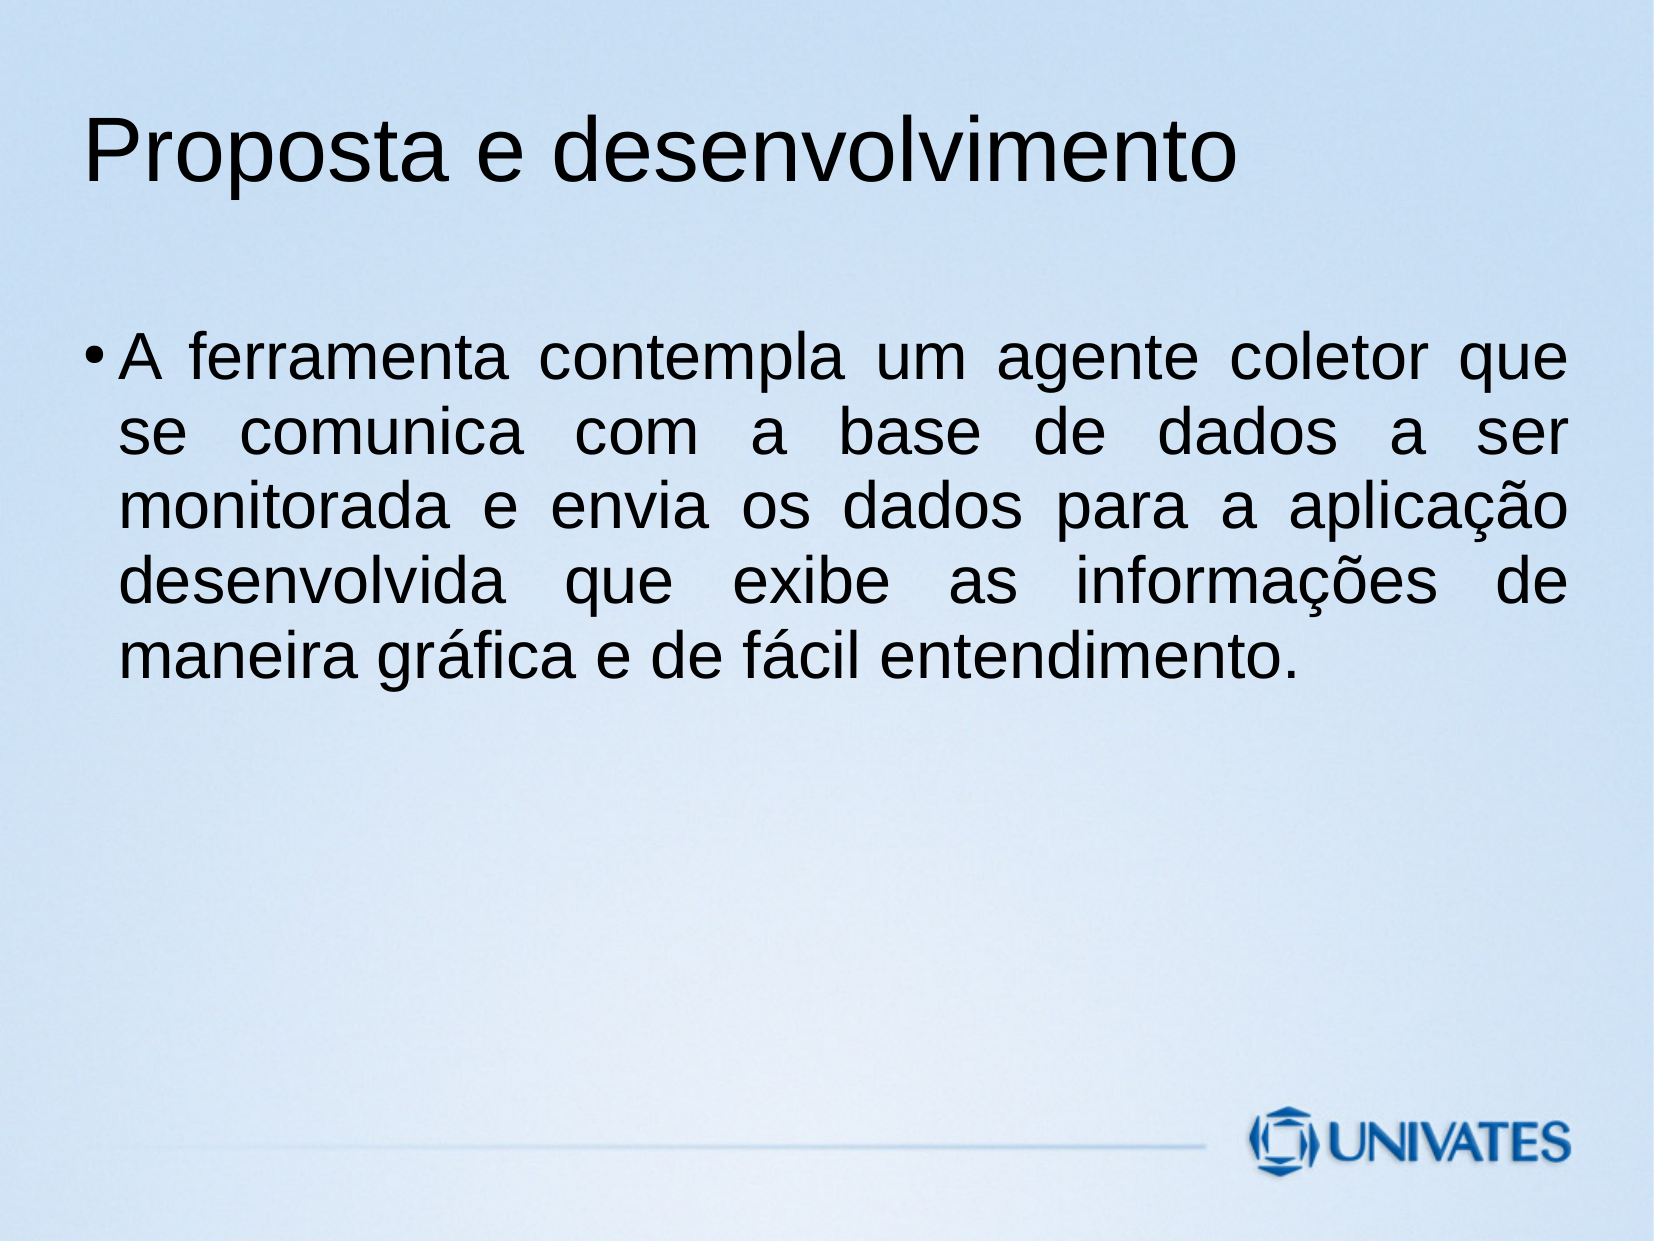

# Proposta e desenvolvimento
A ferramenta contempla um agente coletor que se comunica com a base de dados a ser monitorada e envia os dados para a aplicação desenvolvida que exibe as informações de maneira gráfica e de fácil entendimento.